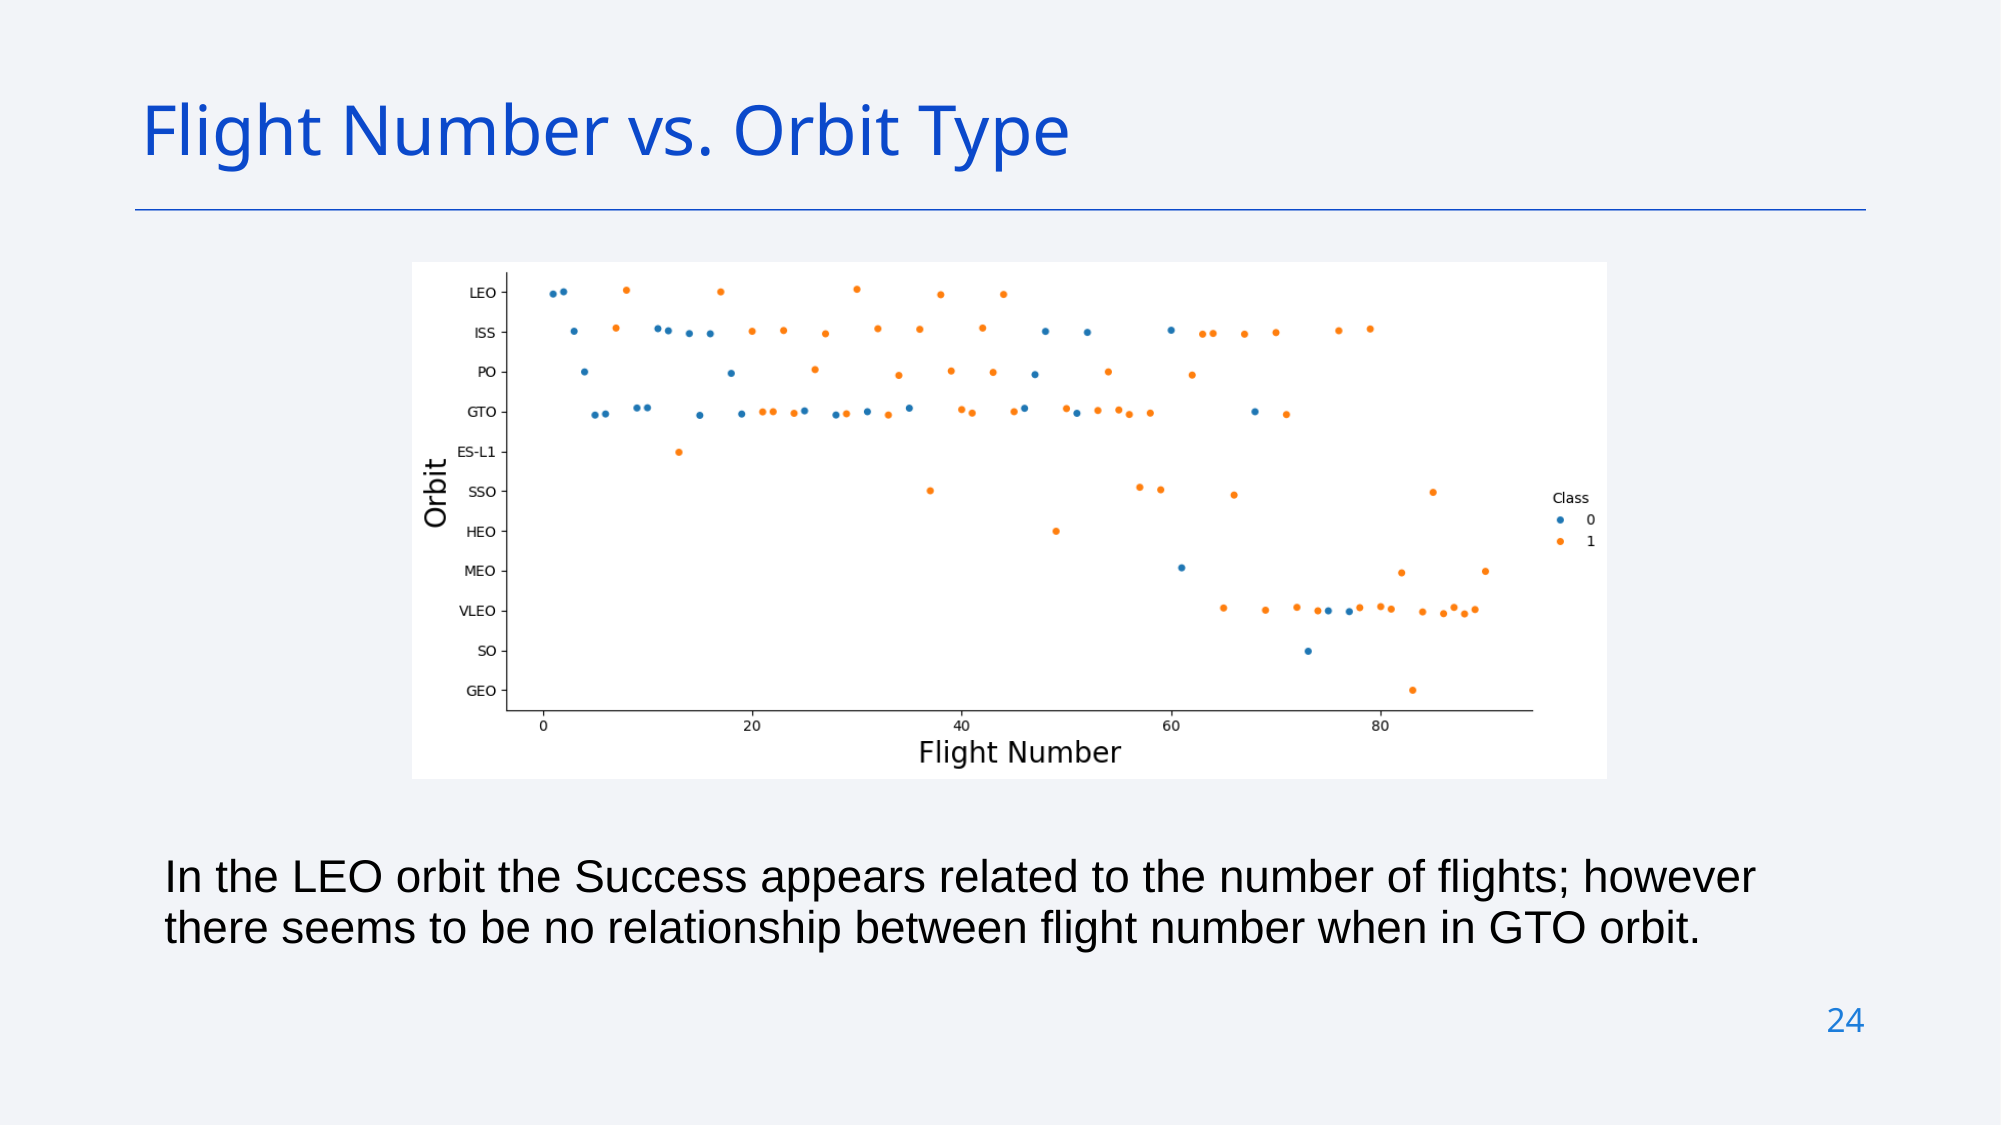

Flight Number vs. Orbit Type
In the LEO orbit the Success appears related to the number of flights; however there seems to be no relationship between flight number when in GTO orbit.
24